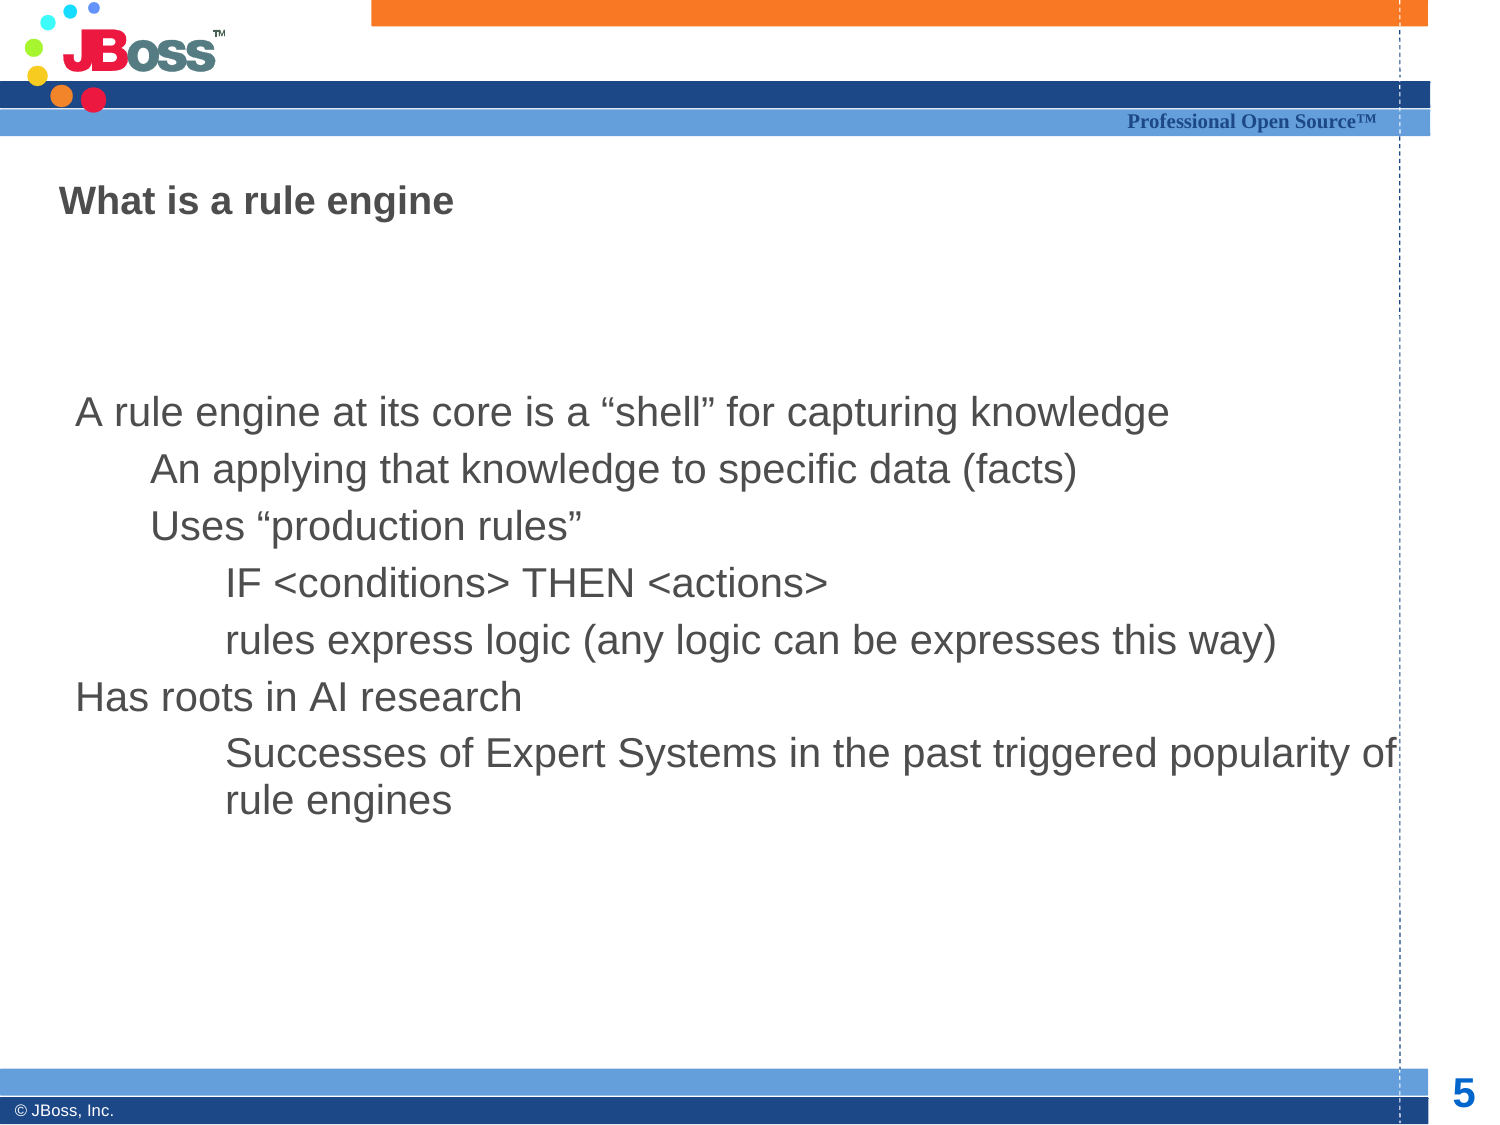

# What is a rule engine
A rule engine at its core is a “shell” for capturing knowledge
An applying that knowledge to specific data (facts)
Uses “production rules”
IF <conditions> THEN <actions>
rules express logic (any logic can be expresses this way)
Has roots in AI research
Successes of Expert Systems in the past triggered popularity of rule engines